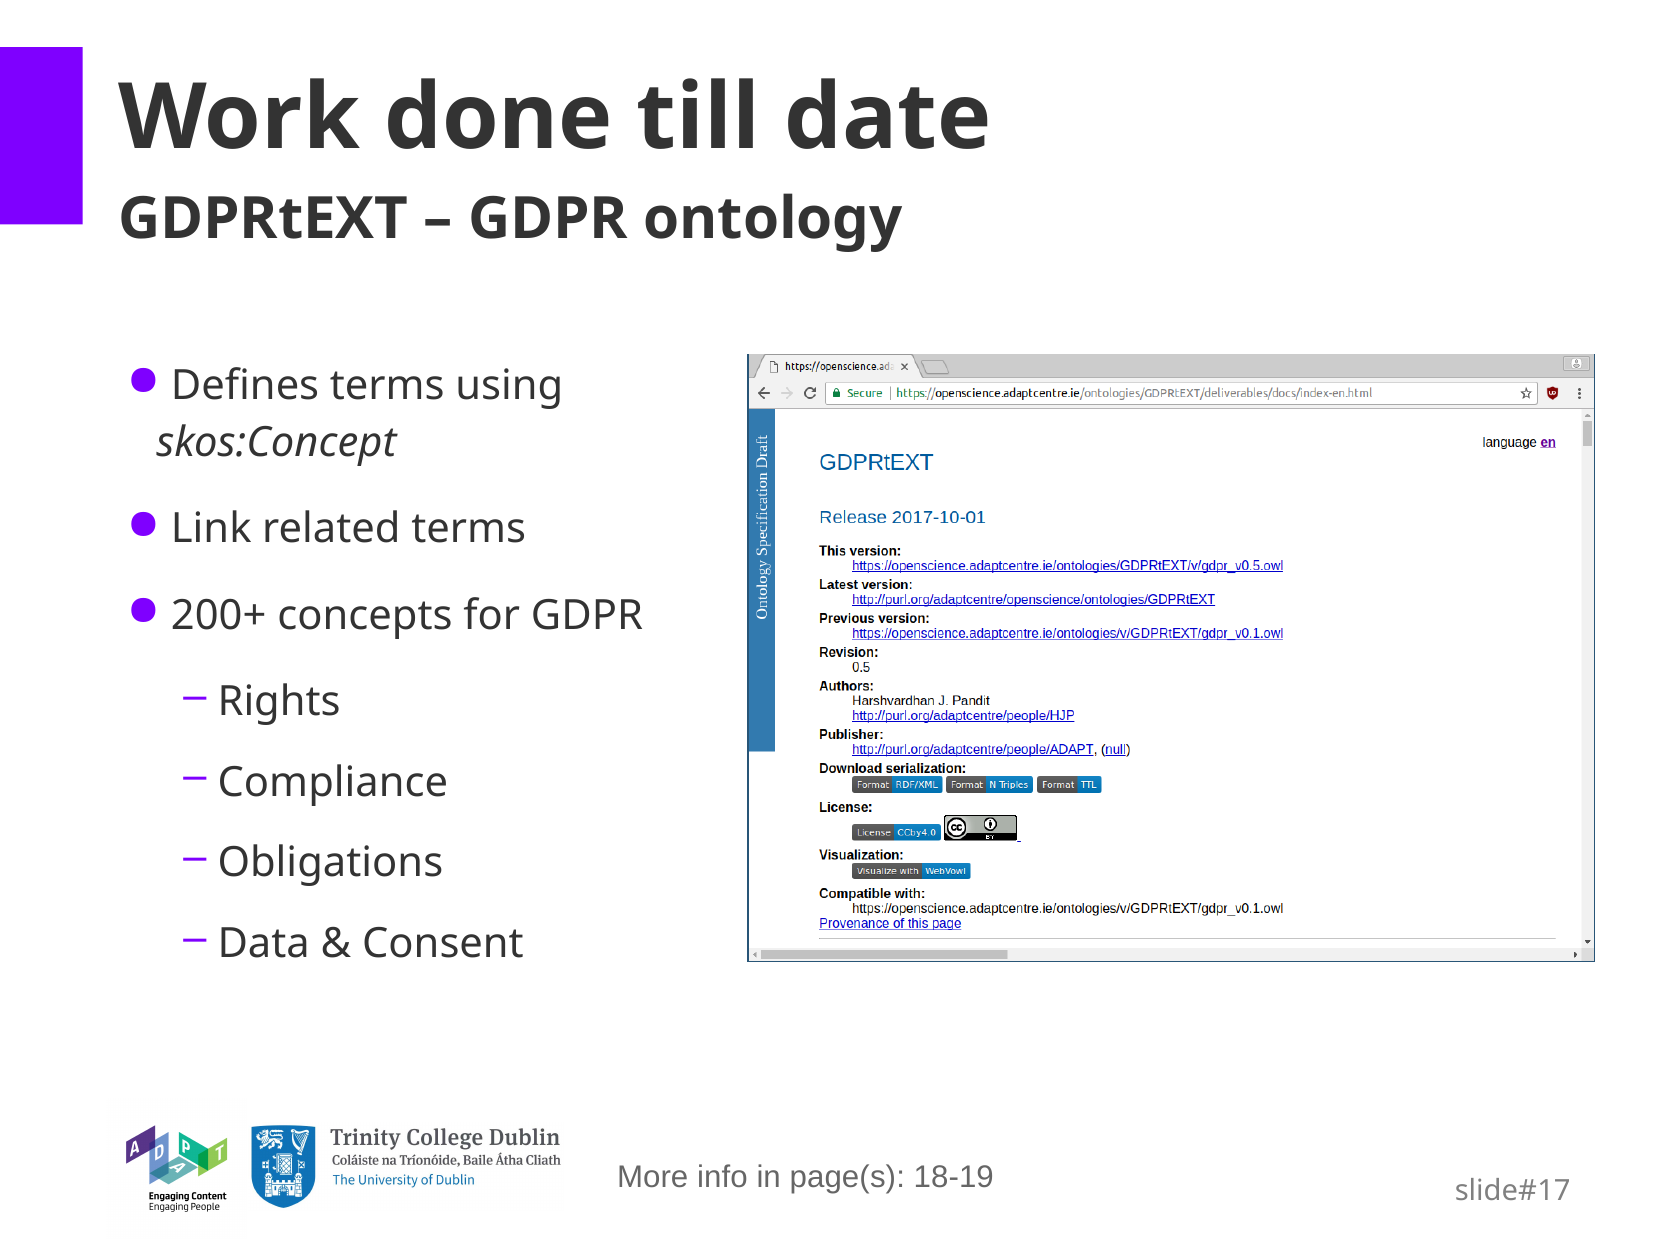

# Work done till date GDPRtEXT – GDPR ontology
 Defines terms using skos:Concept
 Link related terms
 200+ concepts for GDPR
 Rights
 Compliance
 Obligations
 Data & Consent
17
More info in page(s): 18-19